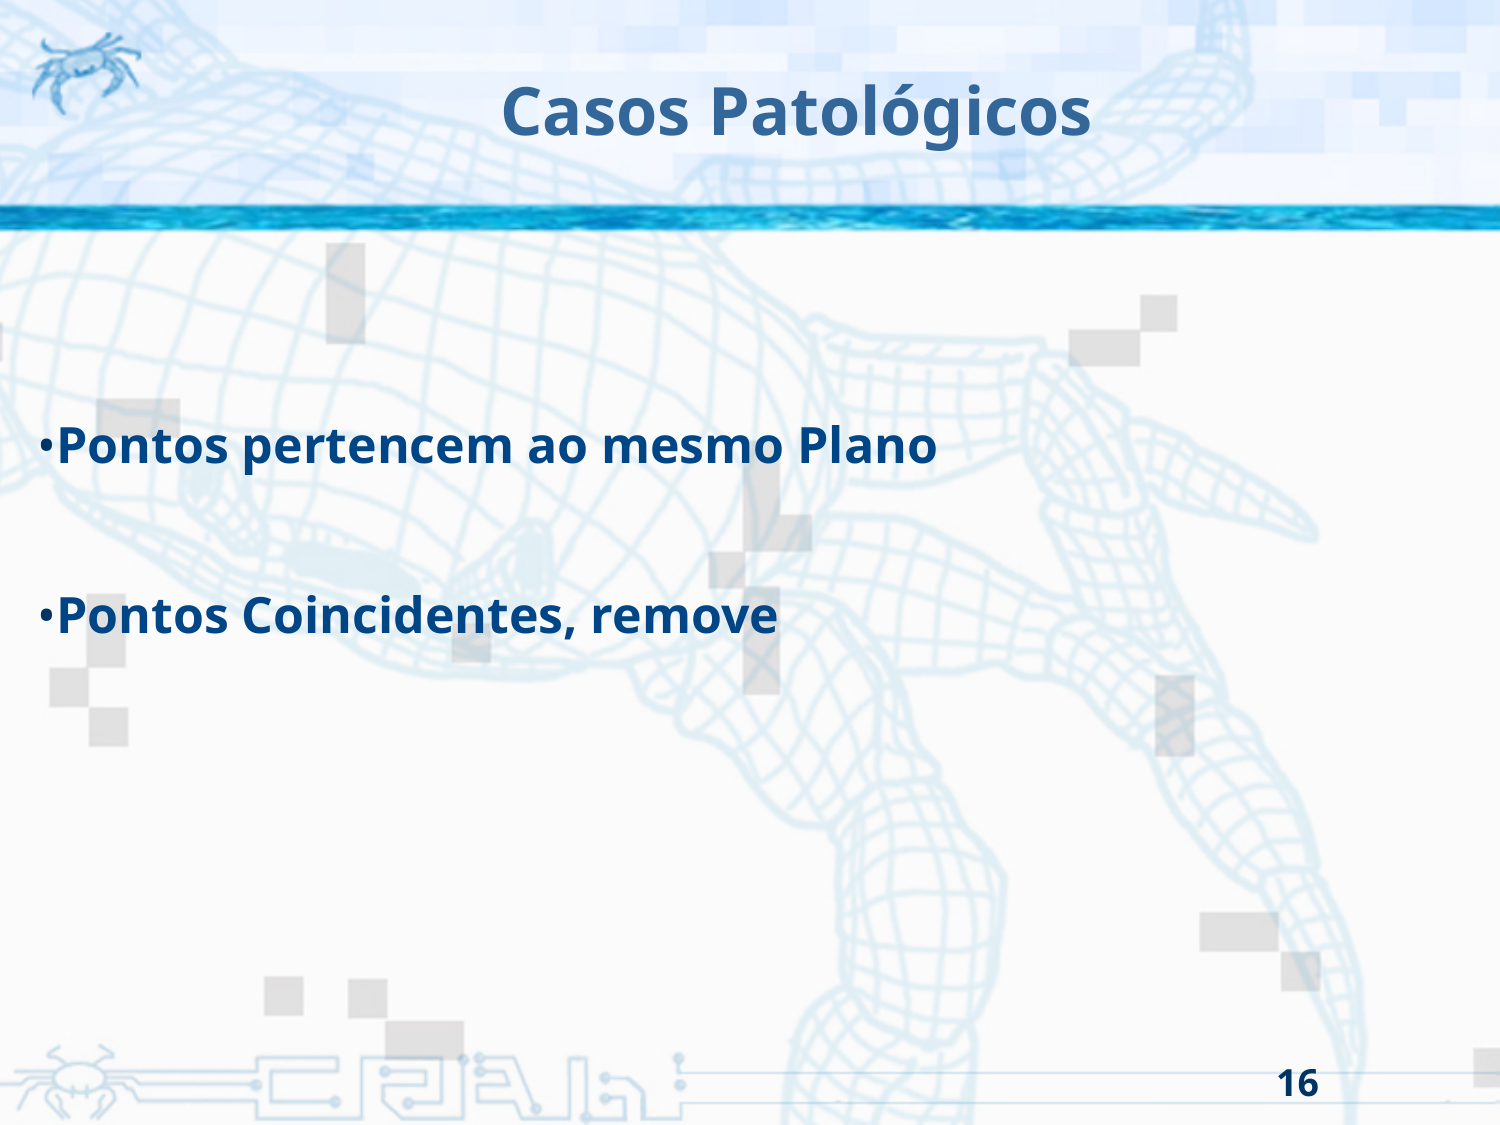

# Casos Patológicos
Pontos pertencem ao mesmo Plano
Pontos Coincidentes, remove